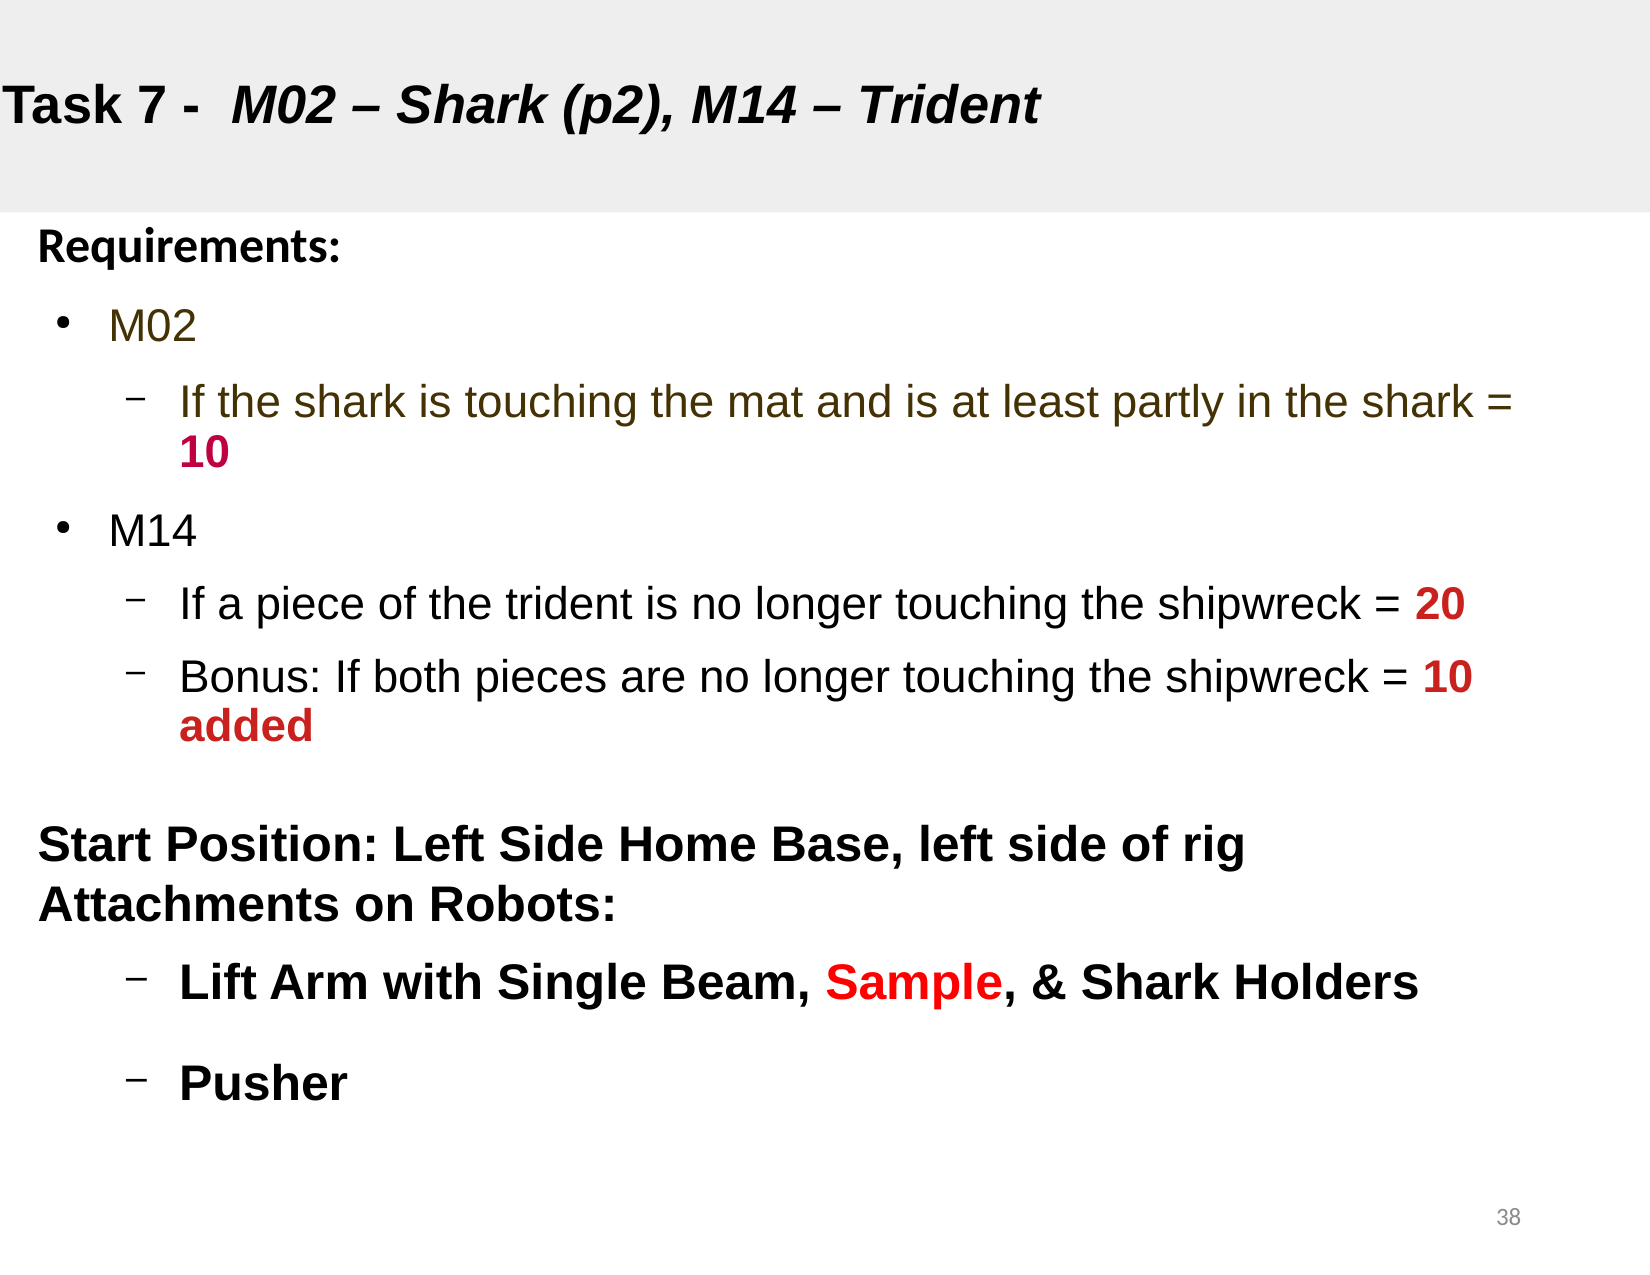

# Task 7 - M02 – Shark (p2), M14 – Trident
Requirements:
M02
If the shark is touching the mat and is at least partly in the shark = 10
M14
If a piece of the trident is no longer touching the shipwreck = 20
Bonus: If both pieces are no longer touching the shipwreck = 10 added
Start Position: Left Side Home Base, left side of rig
Attachments on Robots:
Lift Arm with Single Beam, Sample, & Shark Holders
Pusher
38